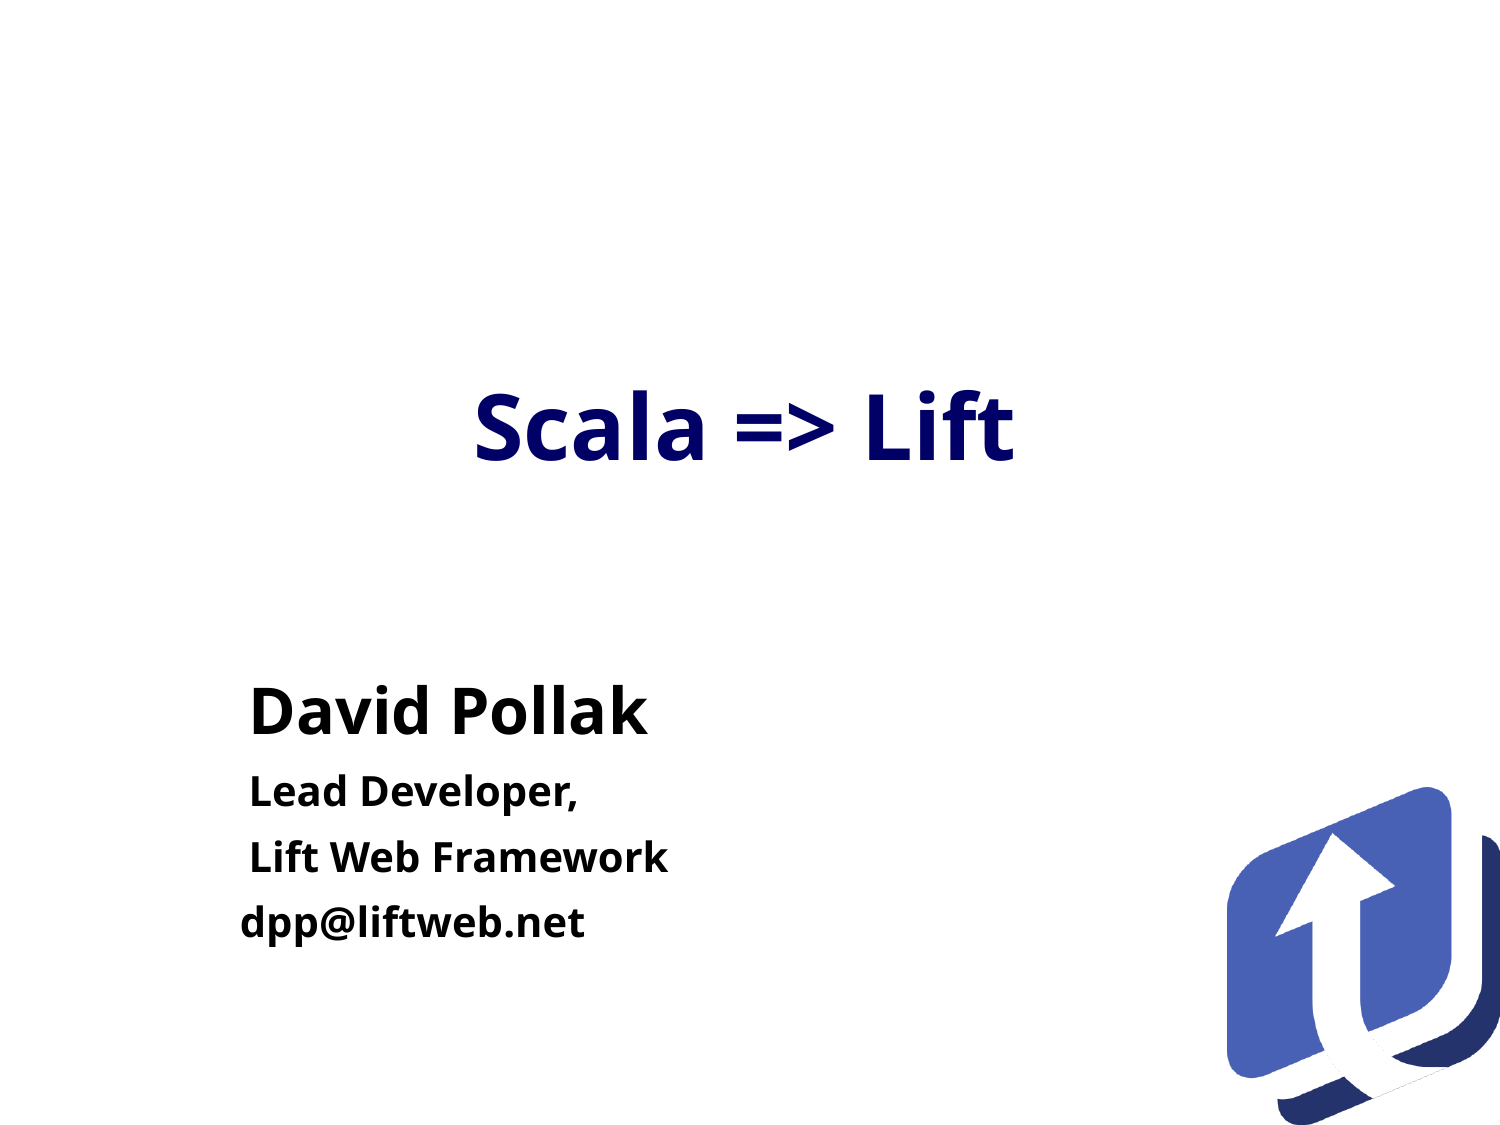

# Scala => Lift
David Pollak
Lead Developer,
Lift Web Framework
dpp@liftweb.net